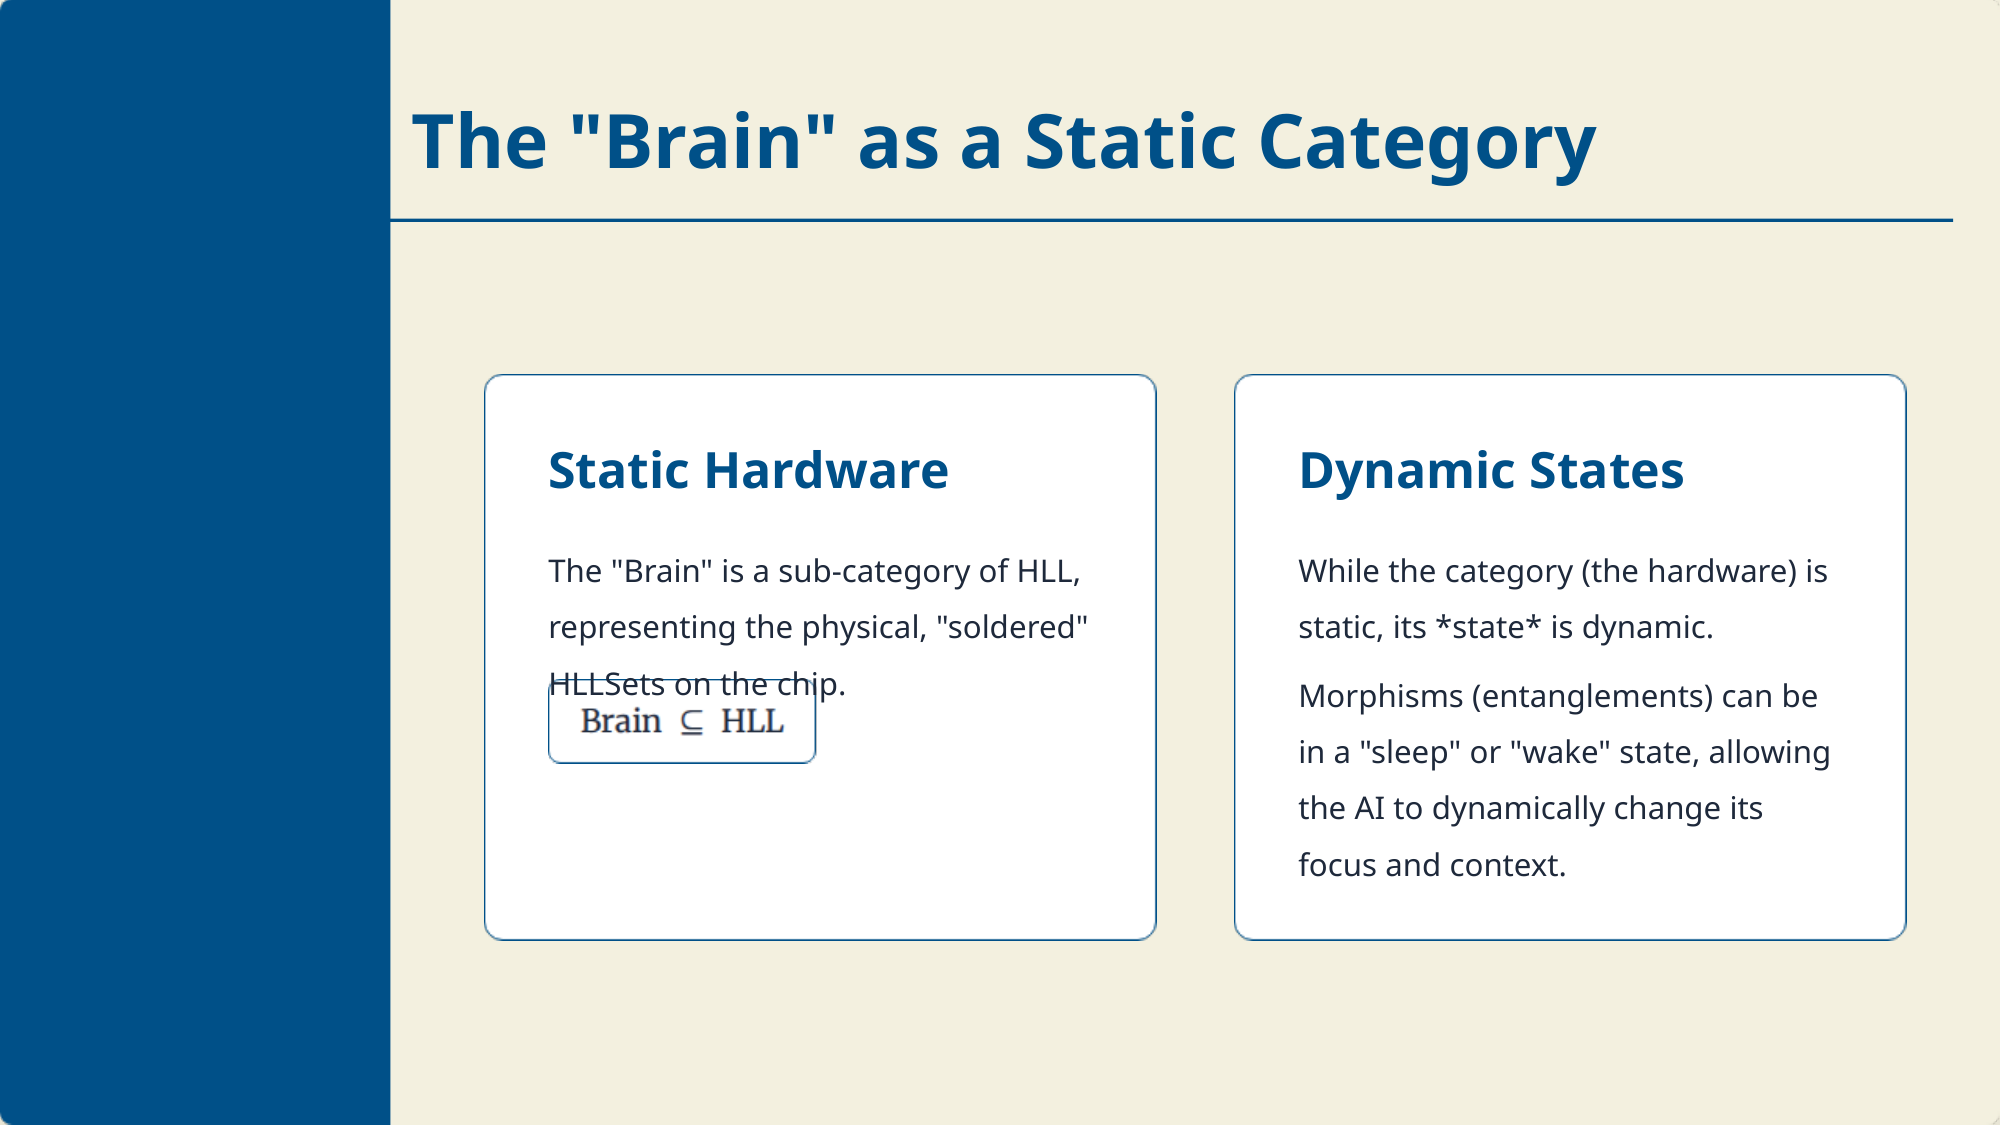

The "Brain" as a Static Category
Static Hardware
Dynamic States
The "Brain" is a sub-category of HLL, representing the physical, "soldered" HLLSets on the chip.
While the category (the hardware) is static, its *state* is dynamic.
Morphisms (entanglements) can be in a "sleep" or "wake" state, allowing the AI to dynamically change its focus and context.